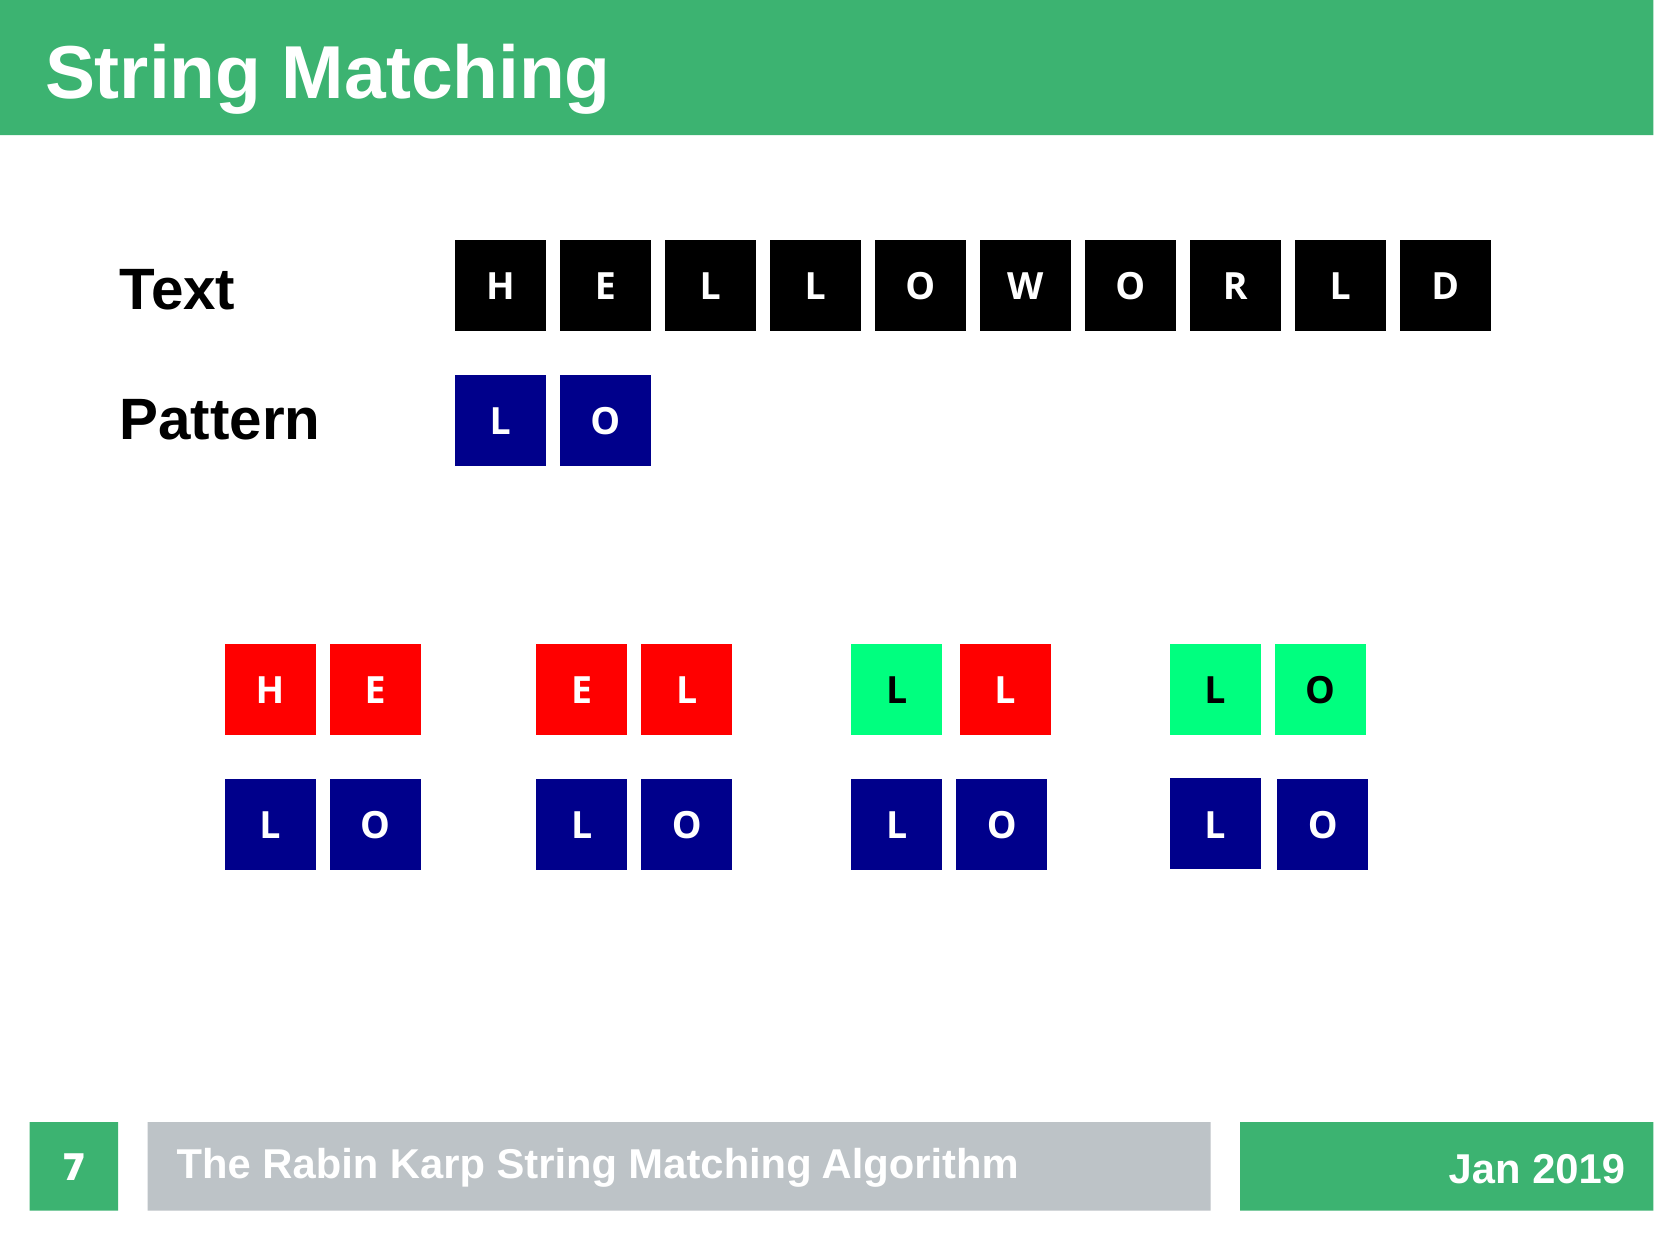

# String Matching
H
E
L
L
O
W
O
R
L
D
Text
Pattern
L
O
H
E
E
L
L
L
L
O
L
L
O
L
O
L
O
O
7
The Rabin Karp String Matching Algorithm
Jan 2019